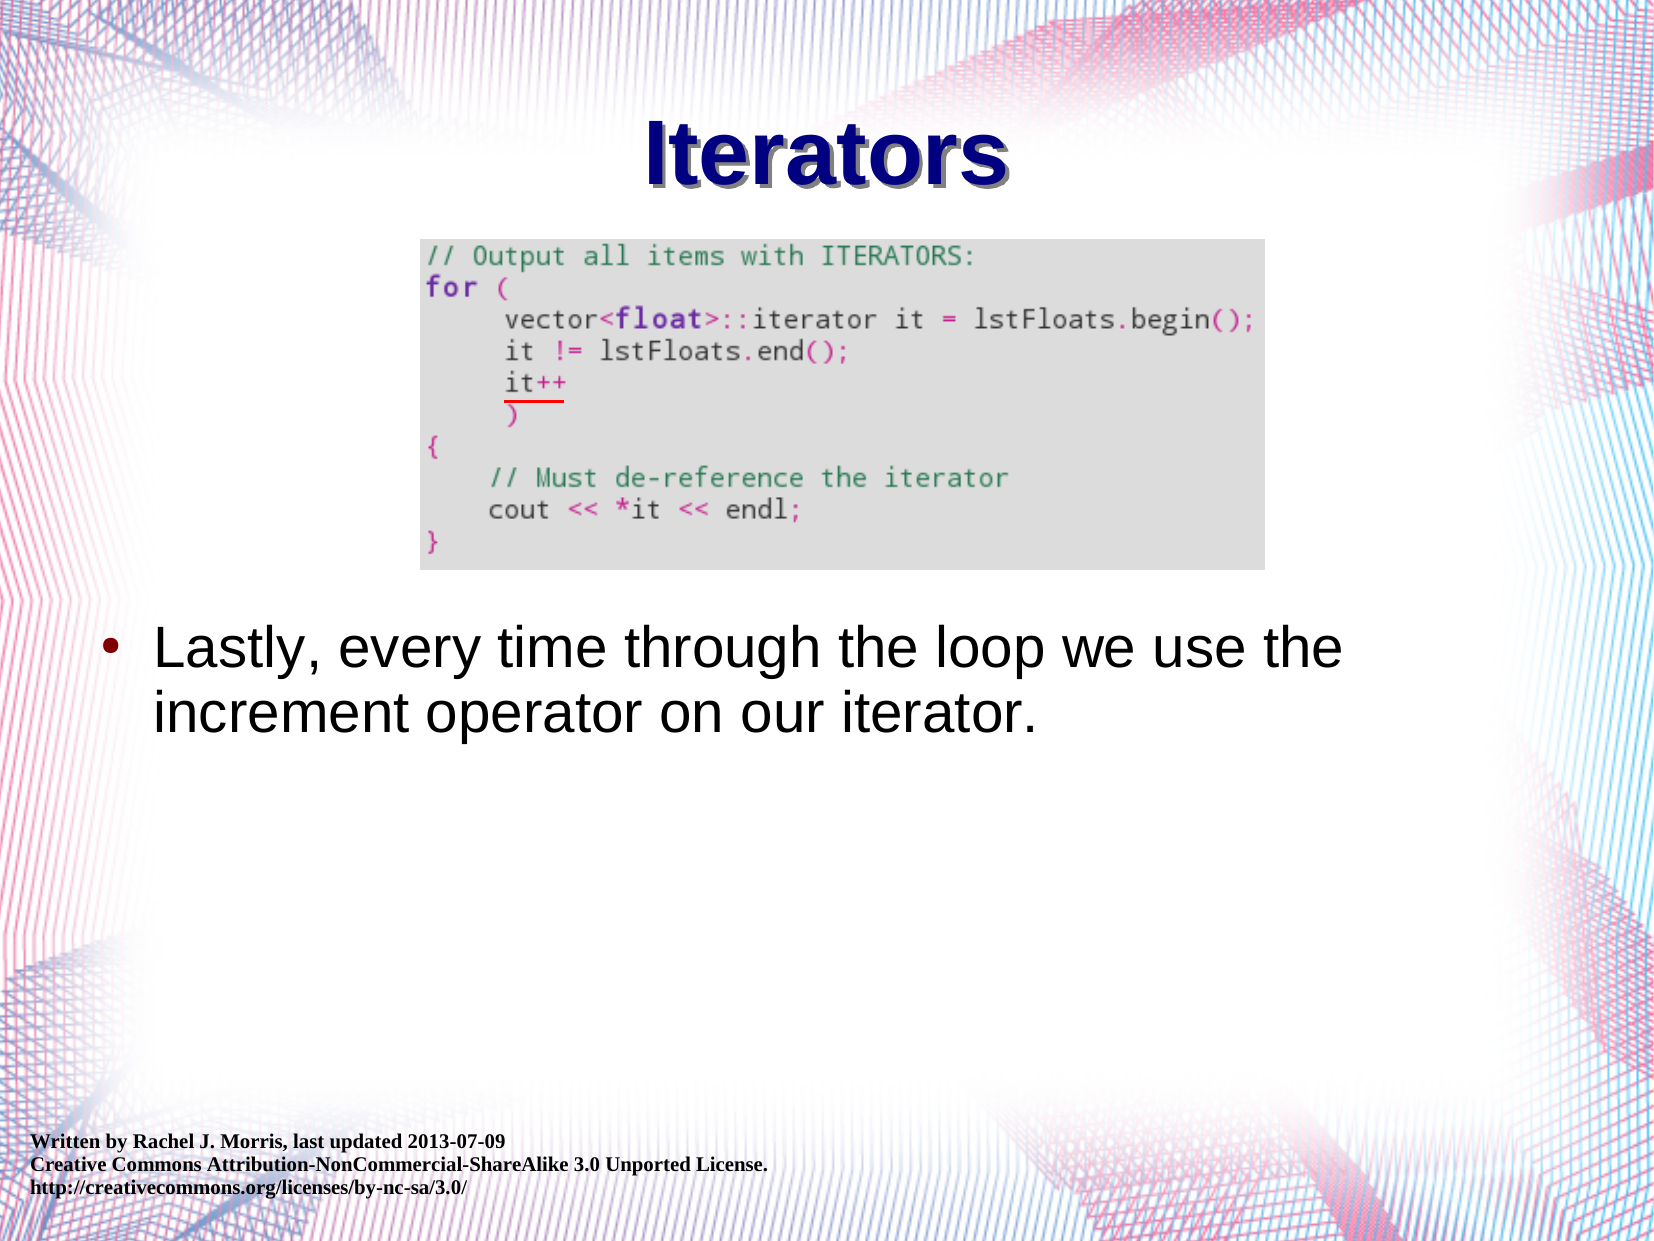

# Iterators
Lastly, every time through the loop we use the increment operator on our iterator.